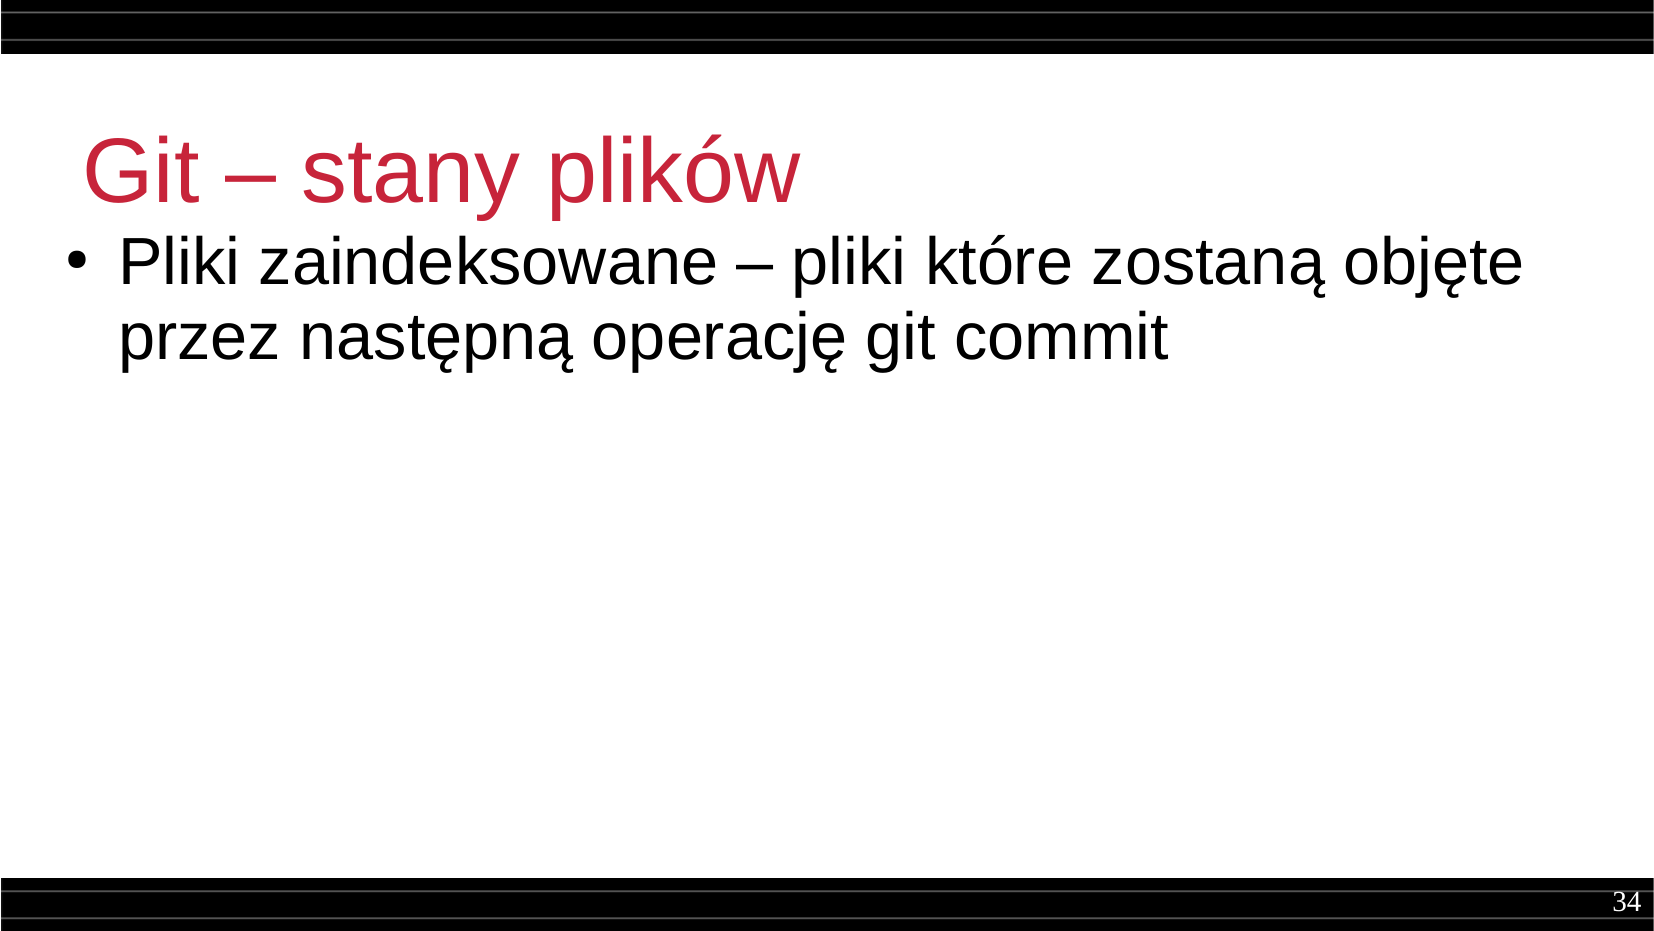

# Git – stany plików
Pliki zaindeksowane – pliki które zostaną objęte przez następną operację git commit